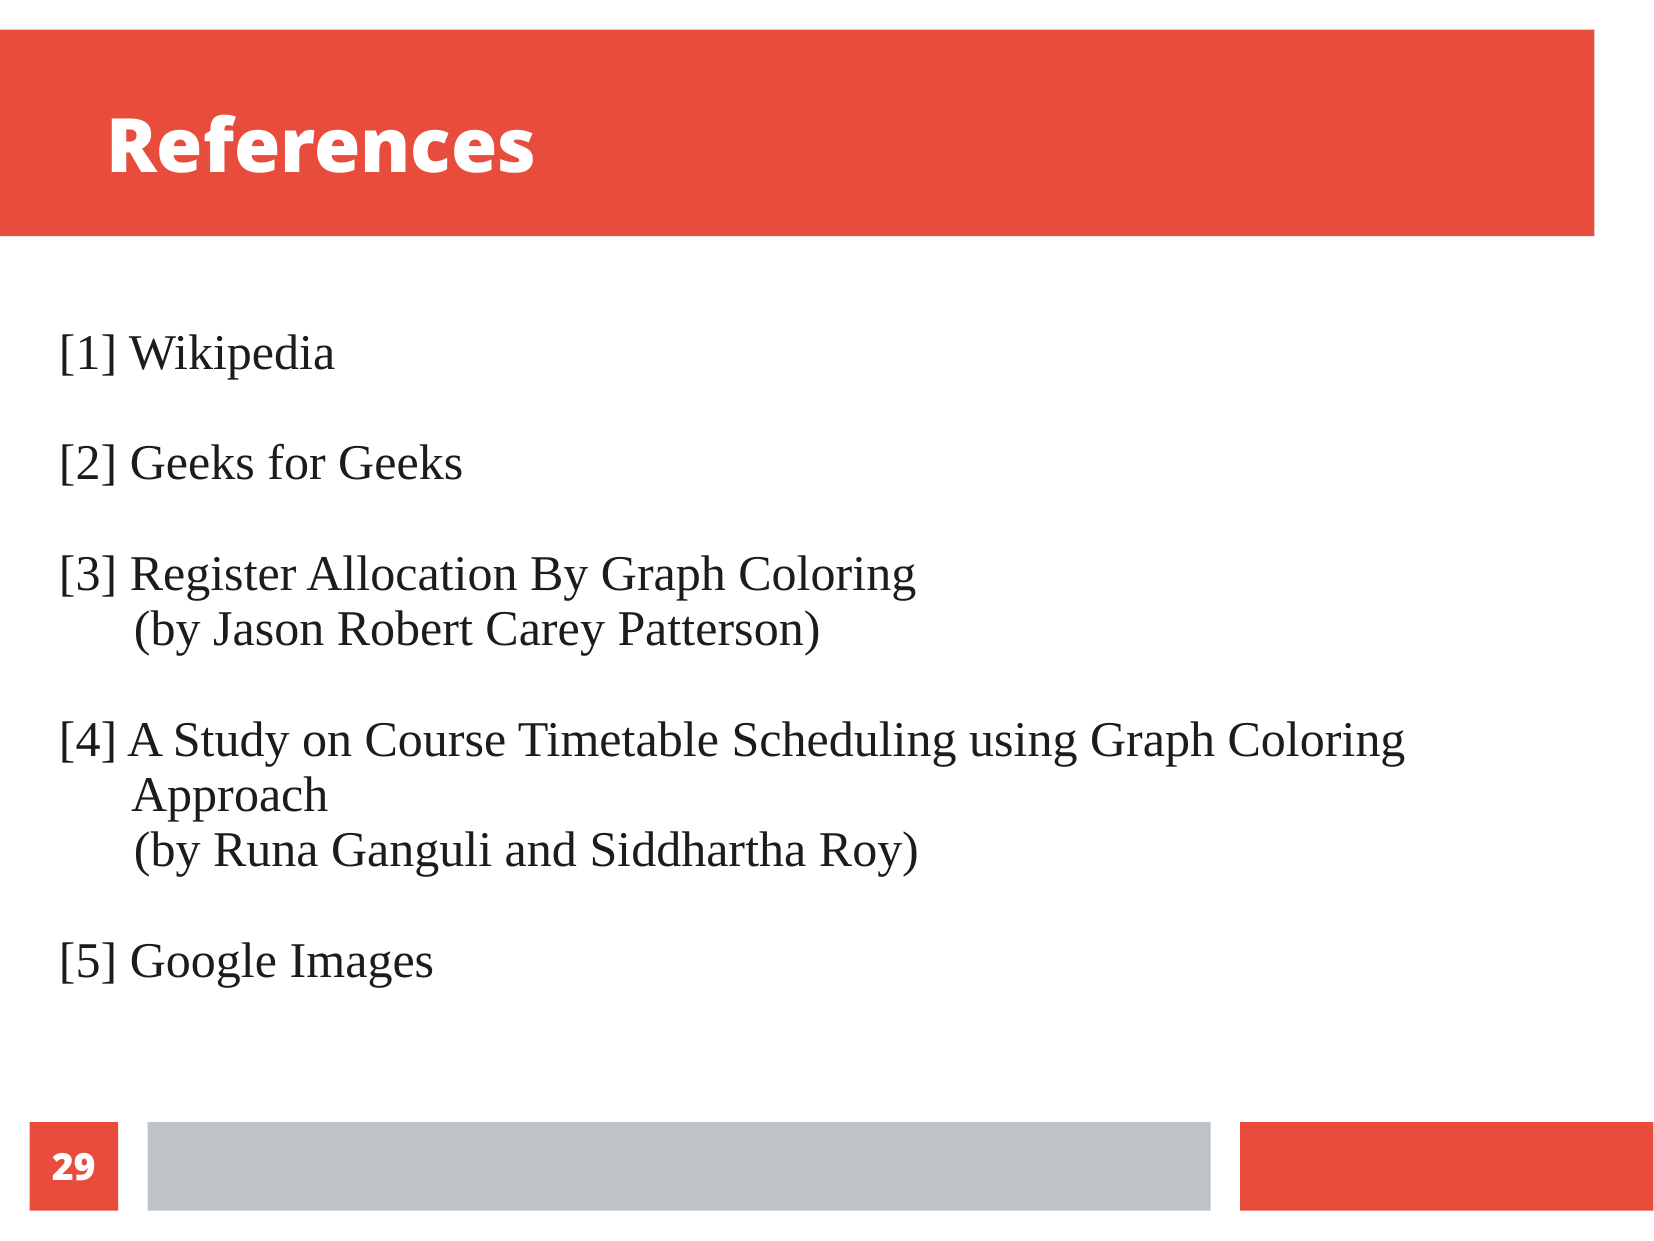

# References
[1] Wikipedia
[2] Geeks for Geeks
[3] Register Allocation By Graph Coloring
 (by Jason Robert Carey Patterson)
[4] A Study on Course Timetable Scheduling using Graph Coloring Approach
 (by Runa Ganguli and Siddhartha Roy)
[5] Google Images
29